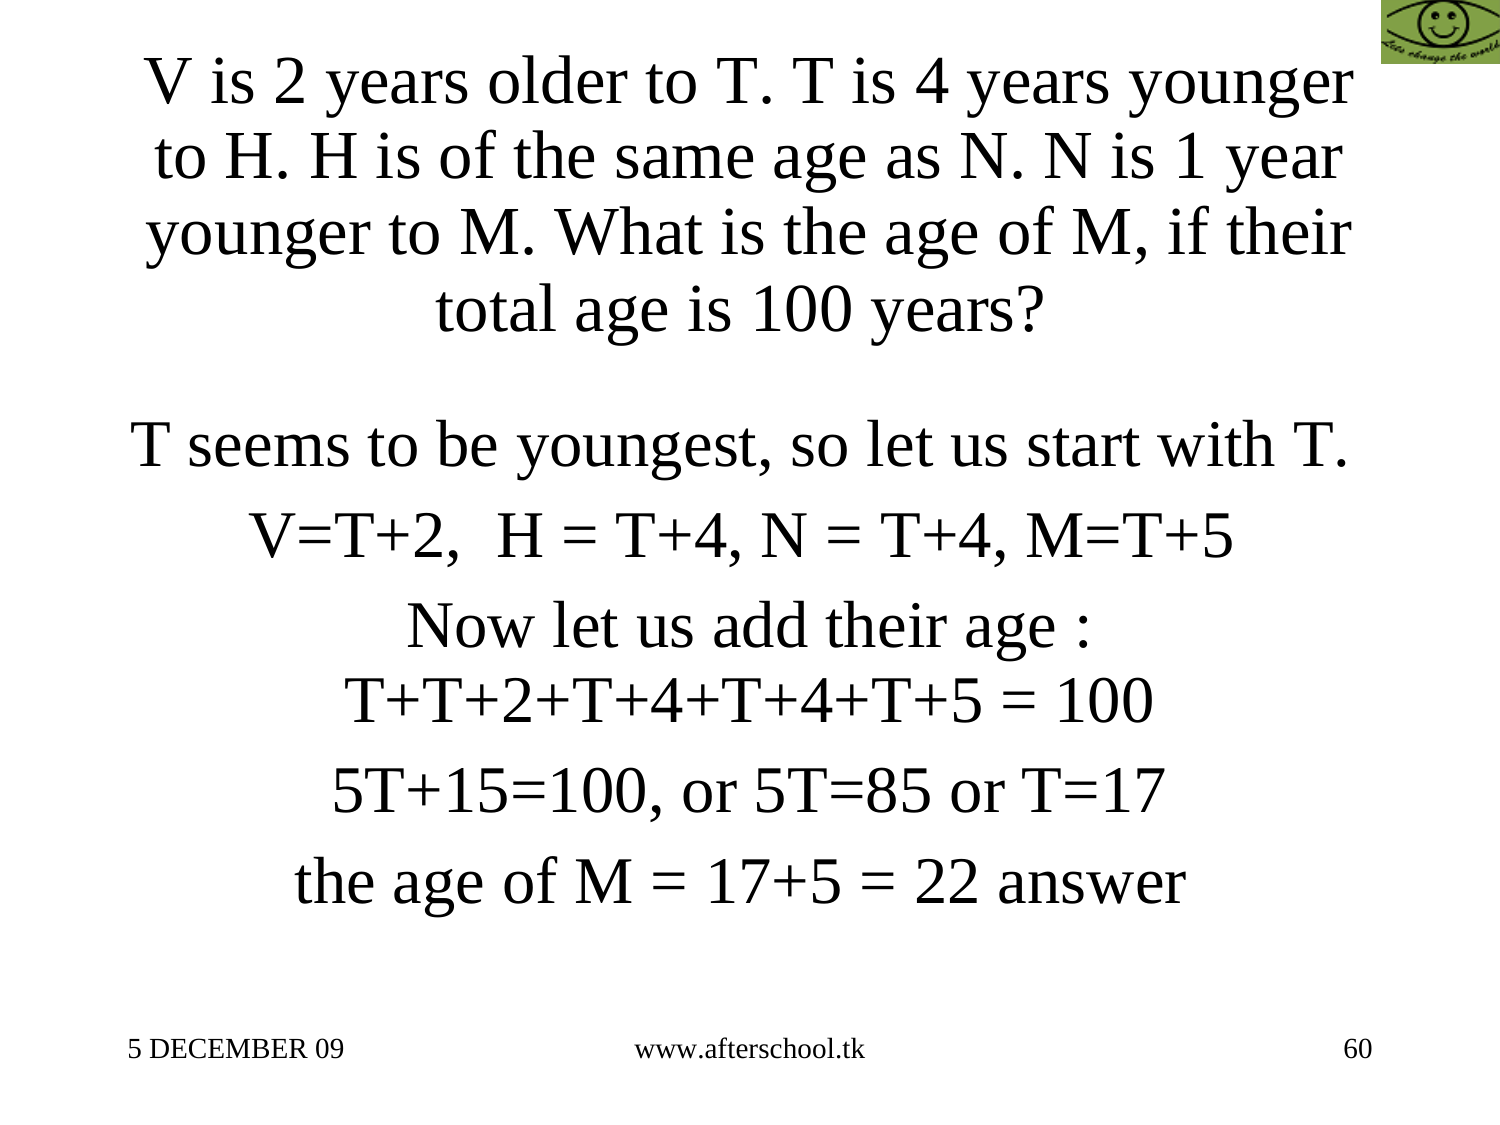

# V is 2 years older to T. T is 4 years younger to H. H is of the same age as N. N is 1 year younger to M. What is the age of M, if their total age is 100 years?
T seems to be youngest, so let us start with T.
V=T+2, H = T+4, N = T+4, M=T+5
Now let us add their age : T+T+2+T+4+T+4+T+5 = 100
5T+15=100, or 5T=85 or T=17
the age of M = 17+5 = 22 answer
MFI Seminar Jain PG College
AFTERSCHOOOL centre for social entrepreneurship
60